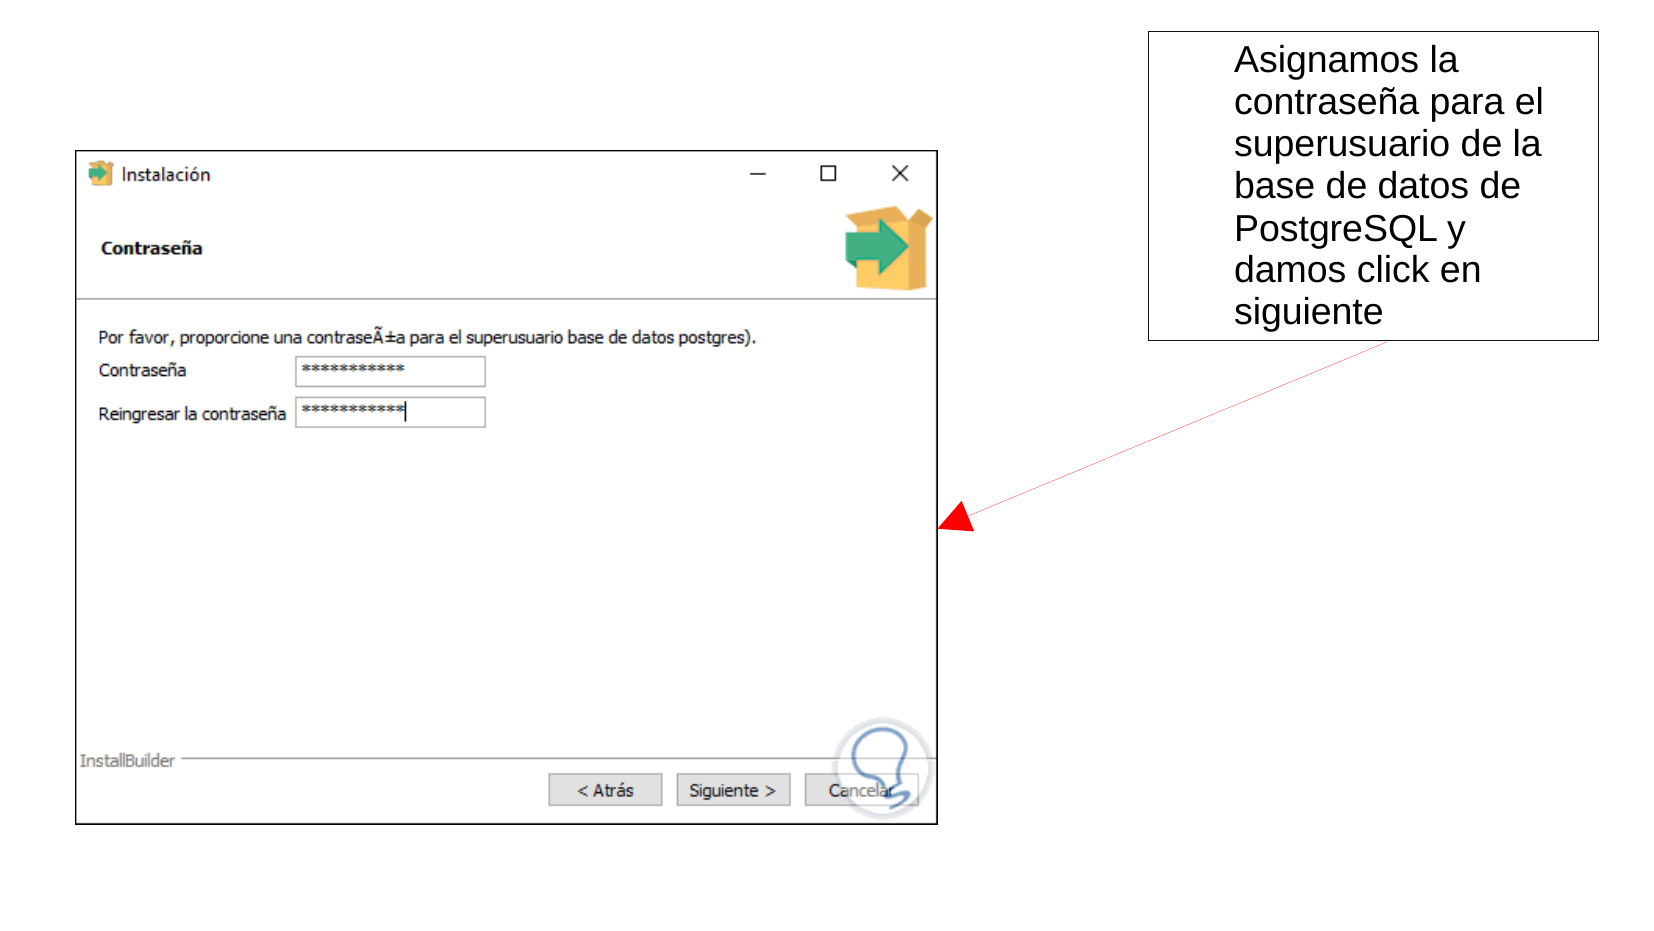

Asignamos la contraseña para el superusuario de la base de datos de PostgreSQL y damos click en siguiente